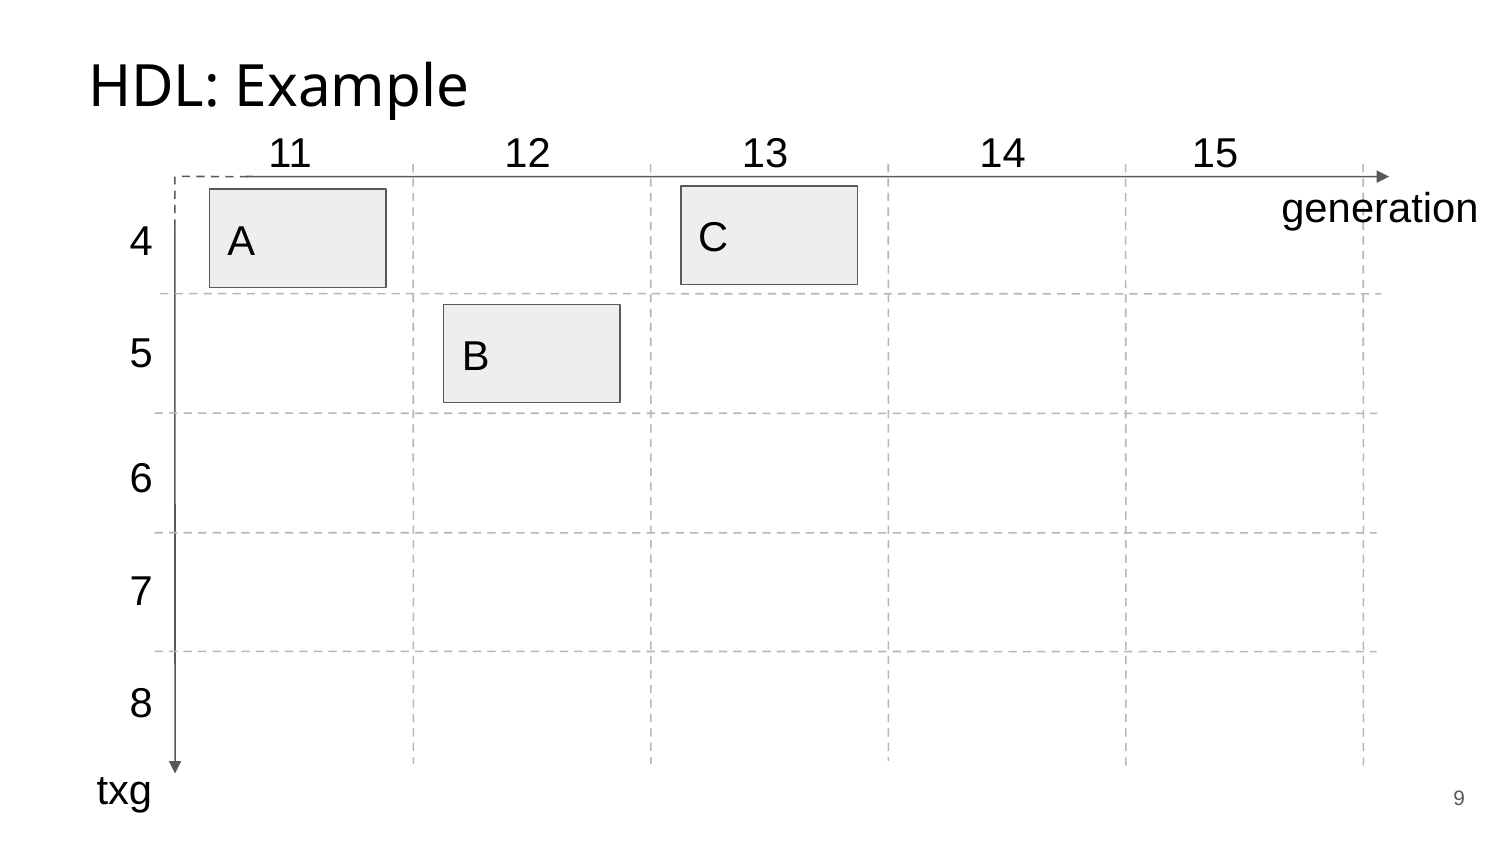

# HDL: Example
11
12
13
14
15
C
A
generation
4
B
5
6
7
8
txg